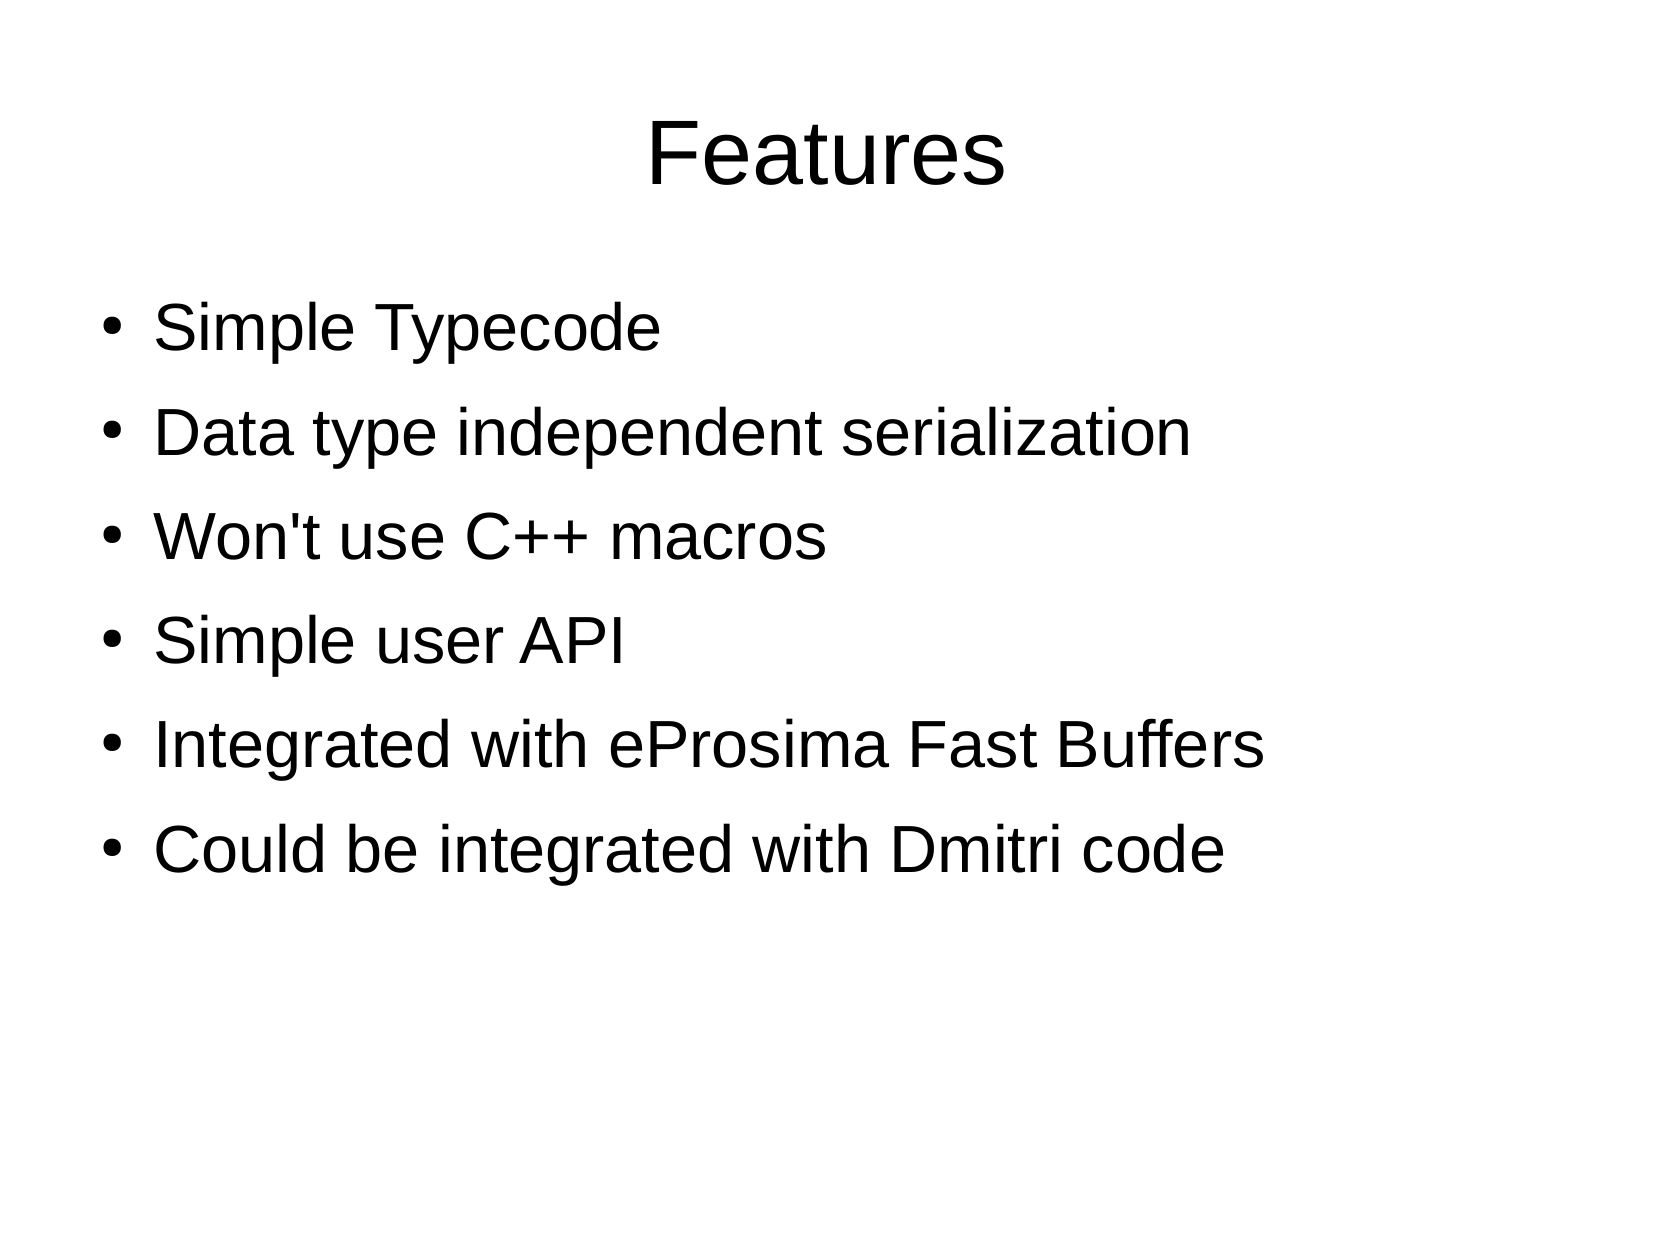

# Features
Simple Typecode
Data type independent serialization
Won't use C++ macros
Simple user API
Integrated with eProsima Fast Buffers
Could be integrated with Dmitri code